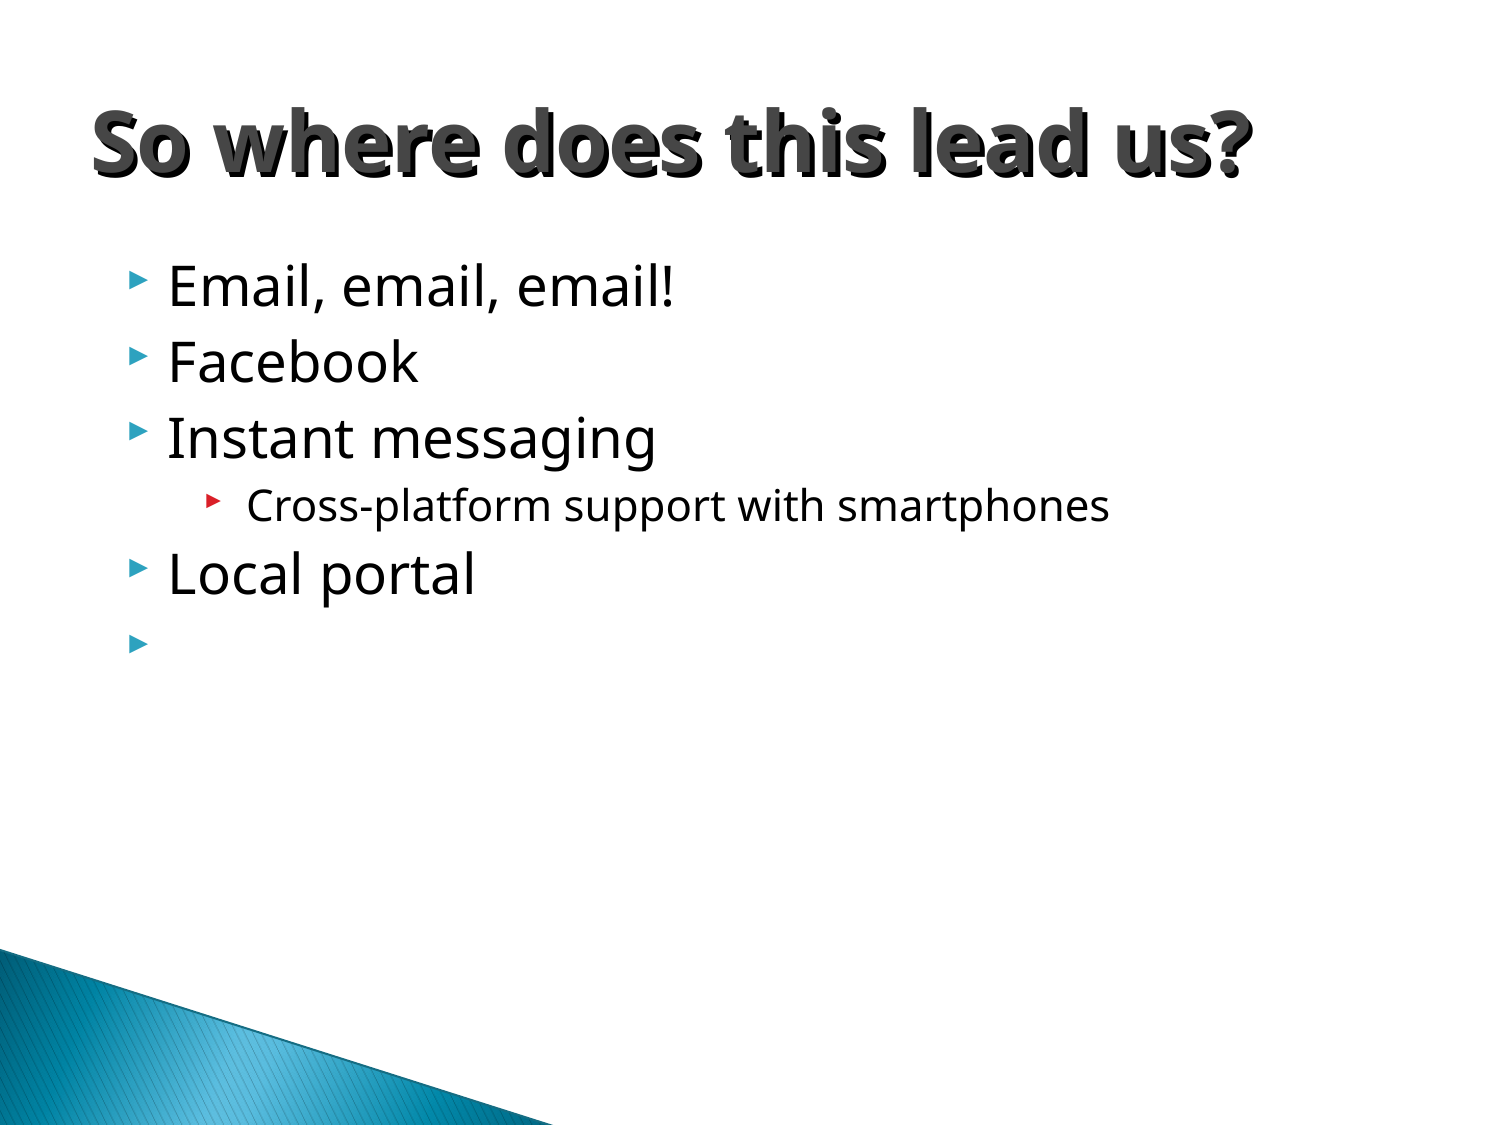

So where does this lead us?
# Email, email, email!
Facebook
Instant messaging
Cross-platform support with smartphones
Local portal